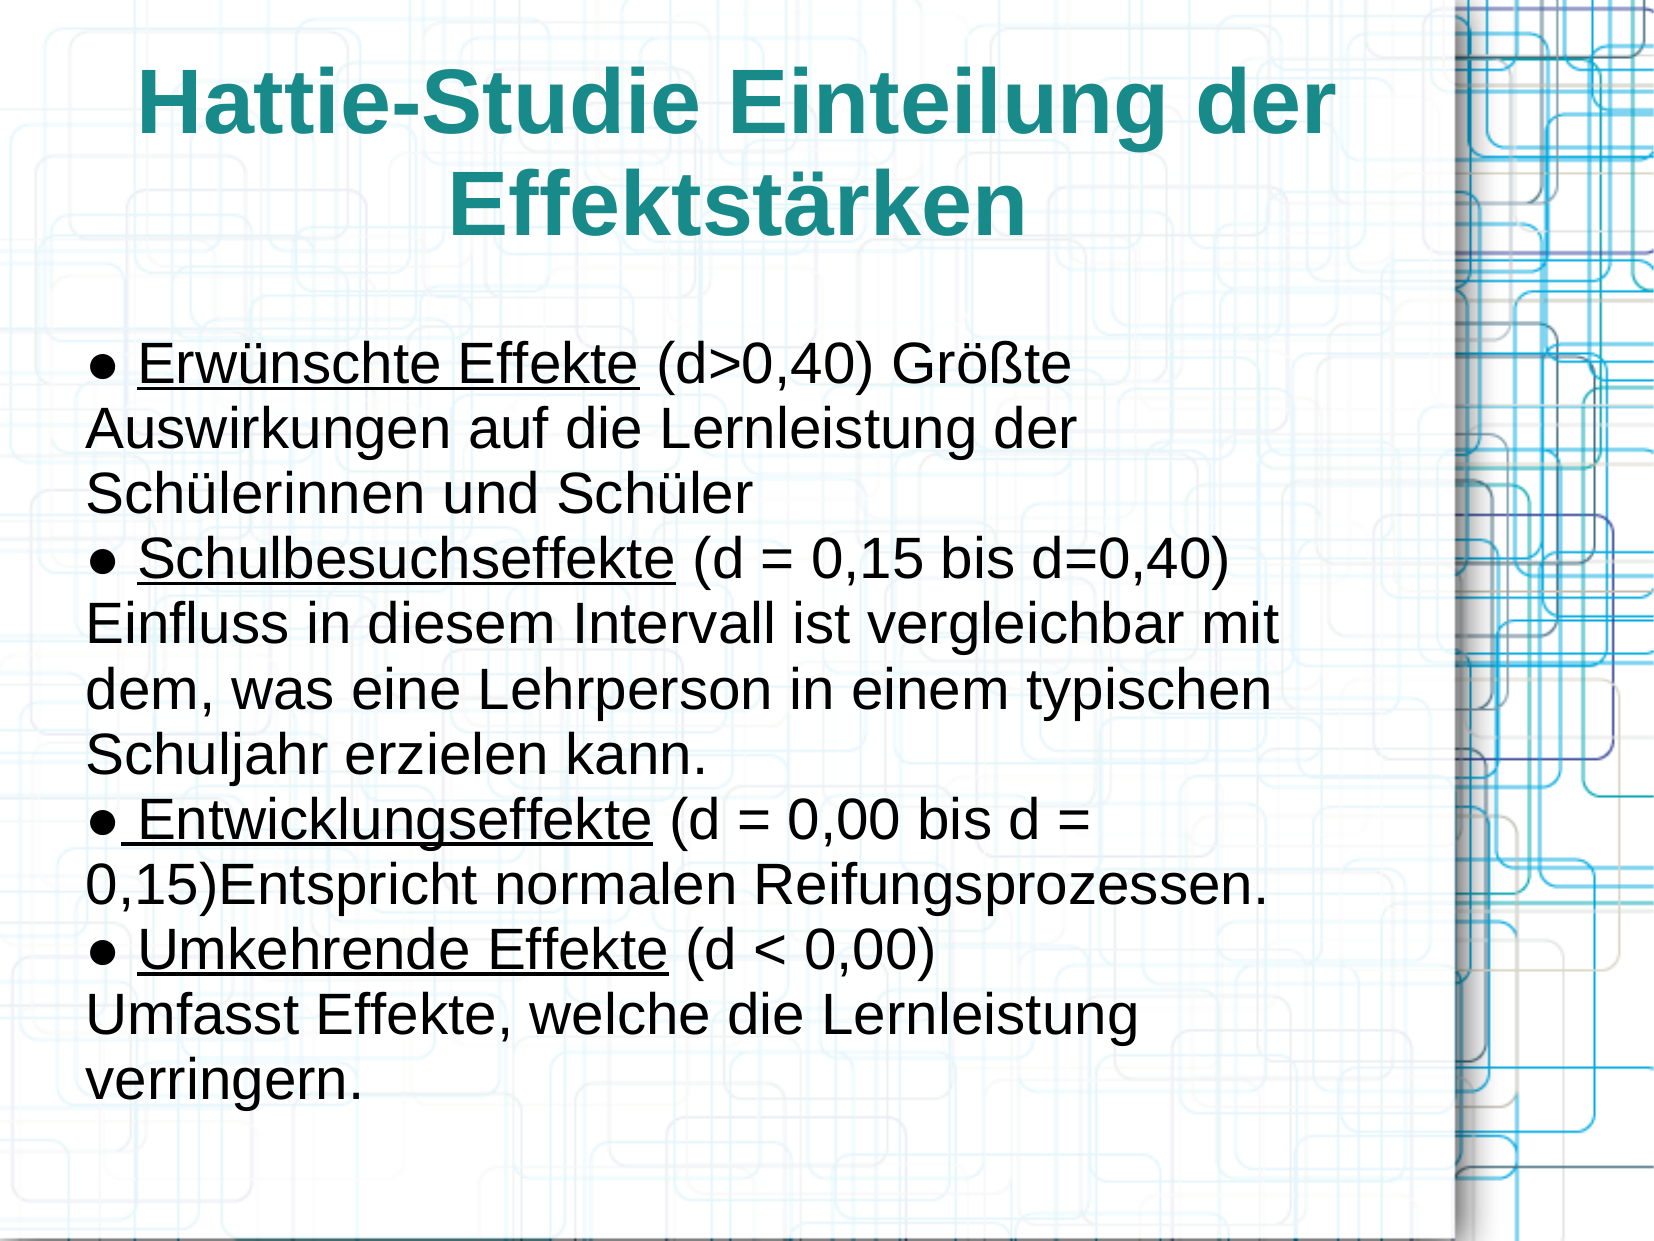

# Hattie-Studie Einteilung der Effektstärken
● Erwünschte Effekte (d>0,40) Größte Auswirkungen auf die Lernleistung der Schülerinnen und Schüler
● Schulbesuchseffekte (d = 0,15 bis d=0,40) Einfluss in diesem Intervall ist vergleichbar mit dem, was eine Lehrperson in einem typischen Schuljahr erzielen kann.
● Entwicklungseffekte (d = 0,00 bis d = 0,15)Entspricht normalen Reifungsprozessen.
● Umkehrende Effekte (d < 0,00)
Umfasst Effekte, welche die Lernleistung verringern.